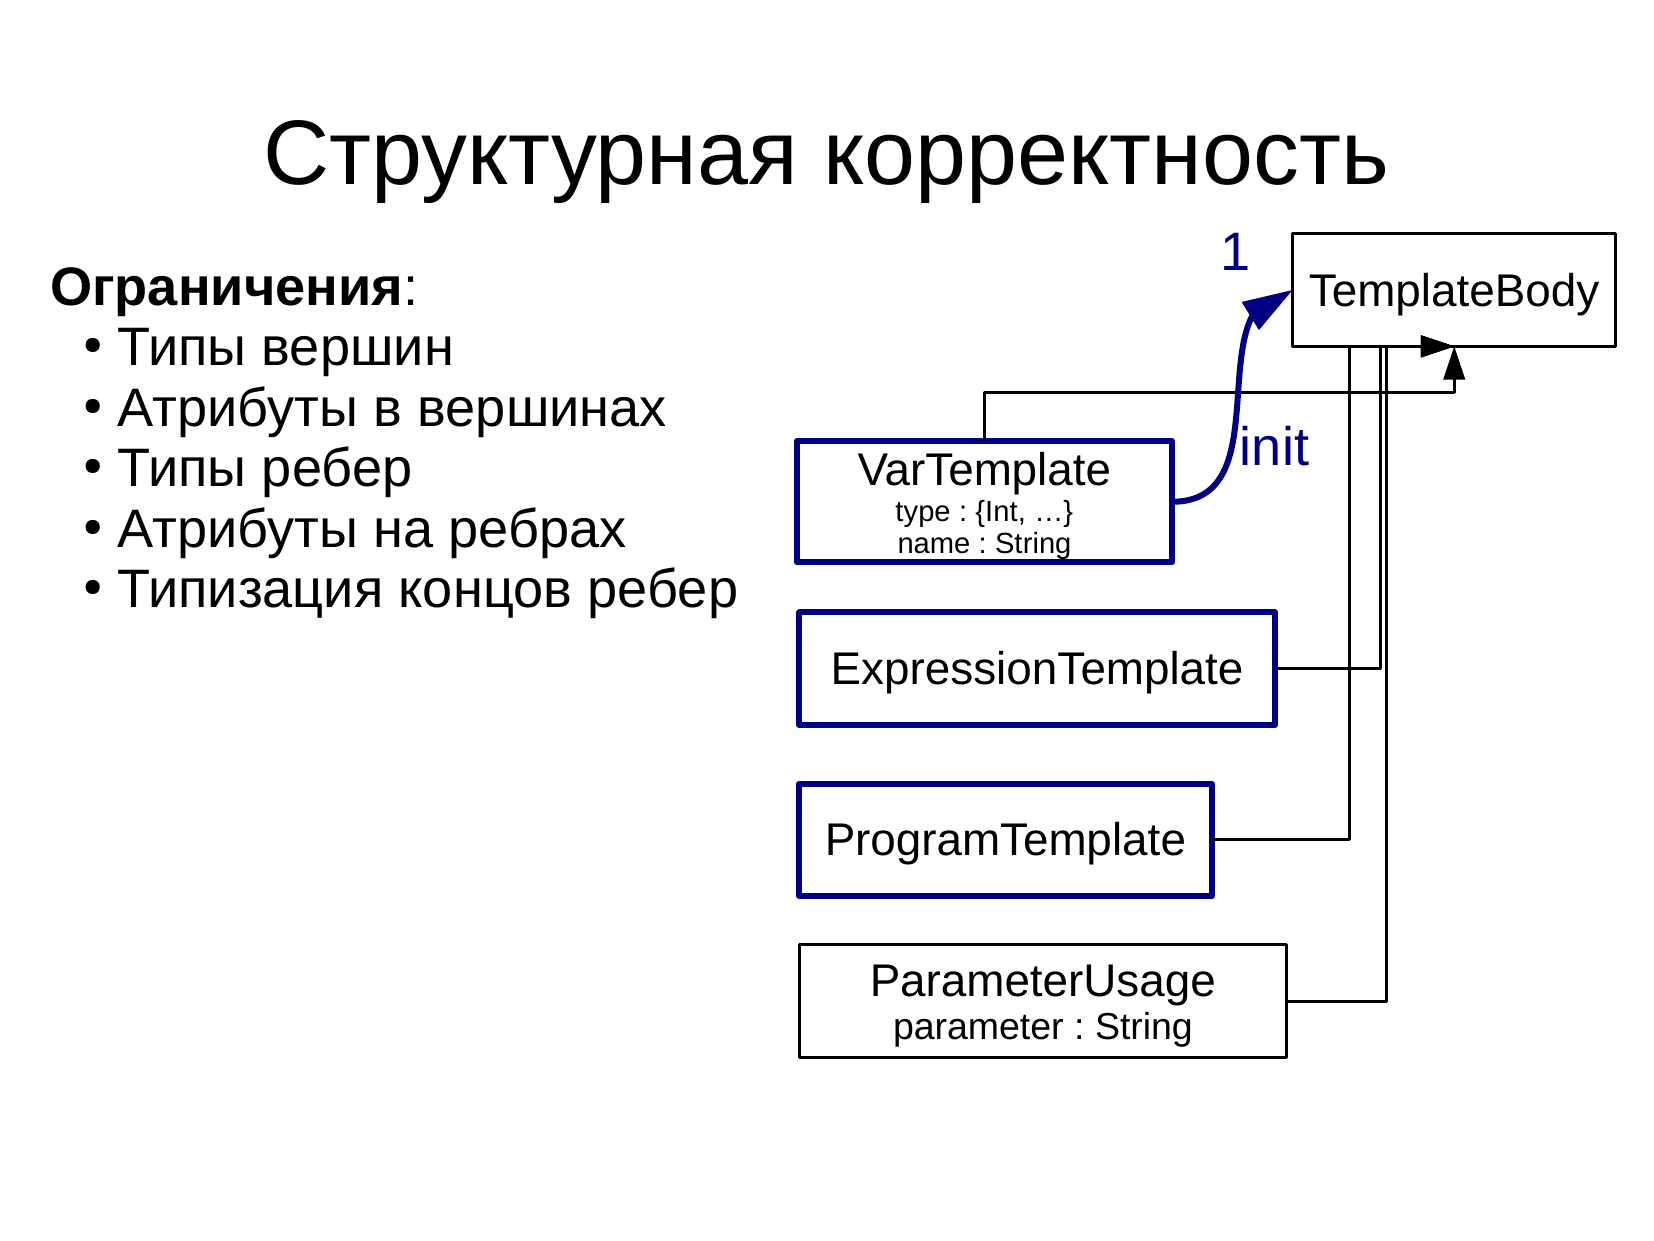

# Структурная корректность
1
TemplateBody
Ограничения:
 Типы вершин
 Атрибуты в вершинах
 Типы ребер
 Атрибуты на ребрах
 Типизация концов ребер
ProgramTemplate
ParameterUsage
parameter : String
ExpressionTemplate
init
VarTemplate
type : {Int, …}
name : String